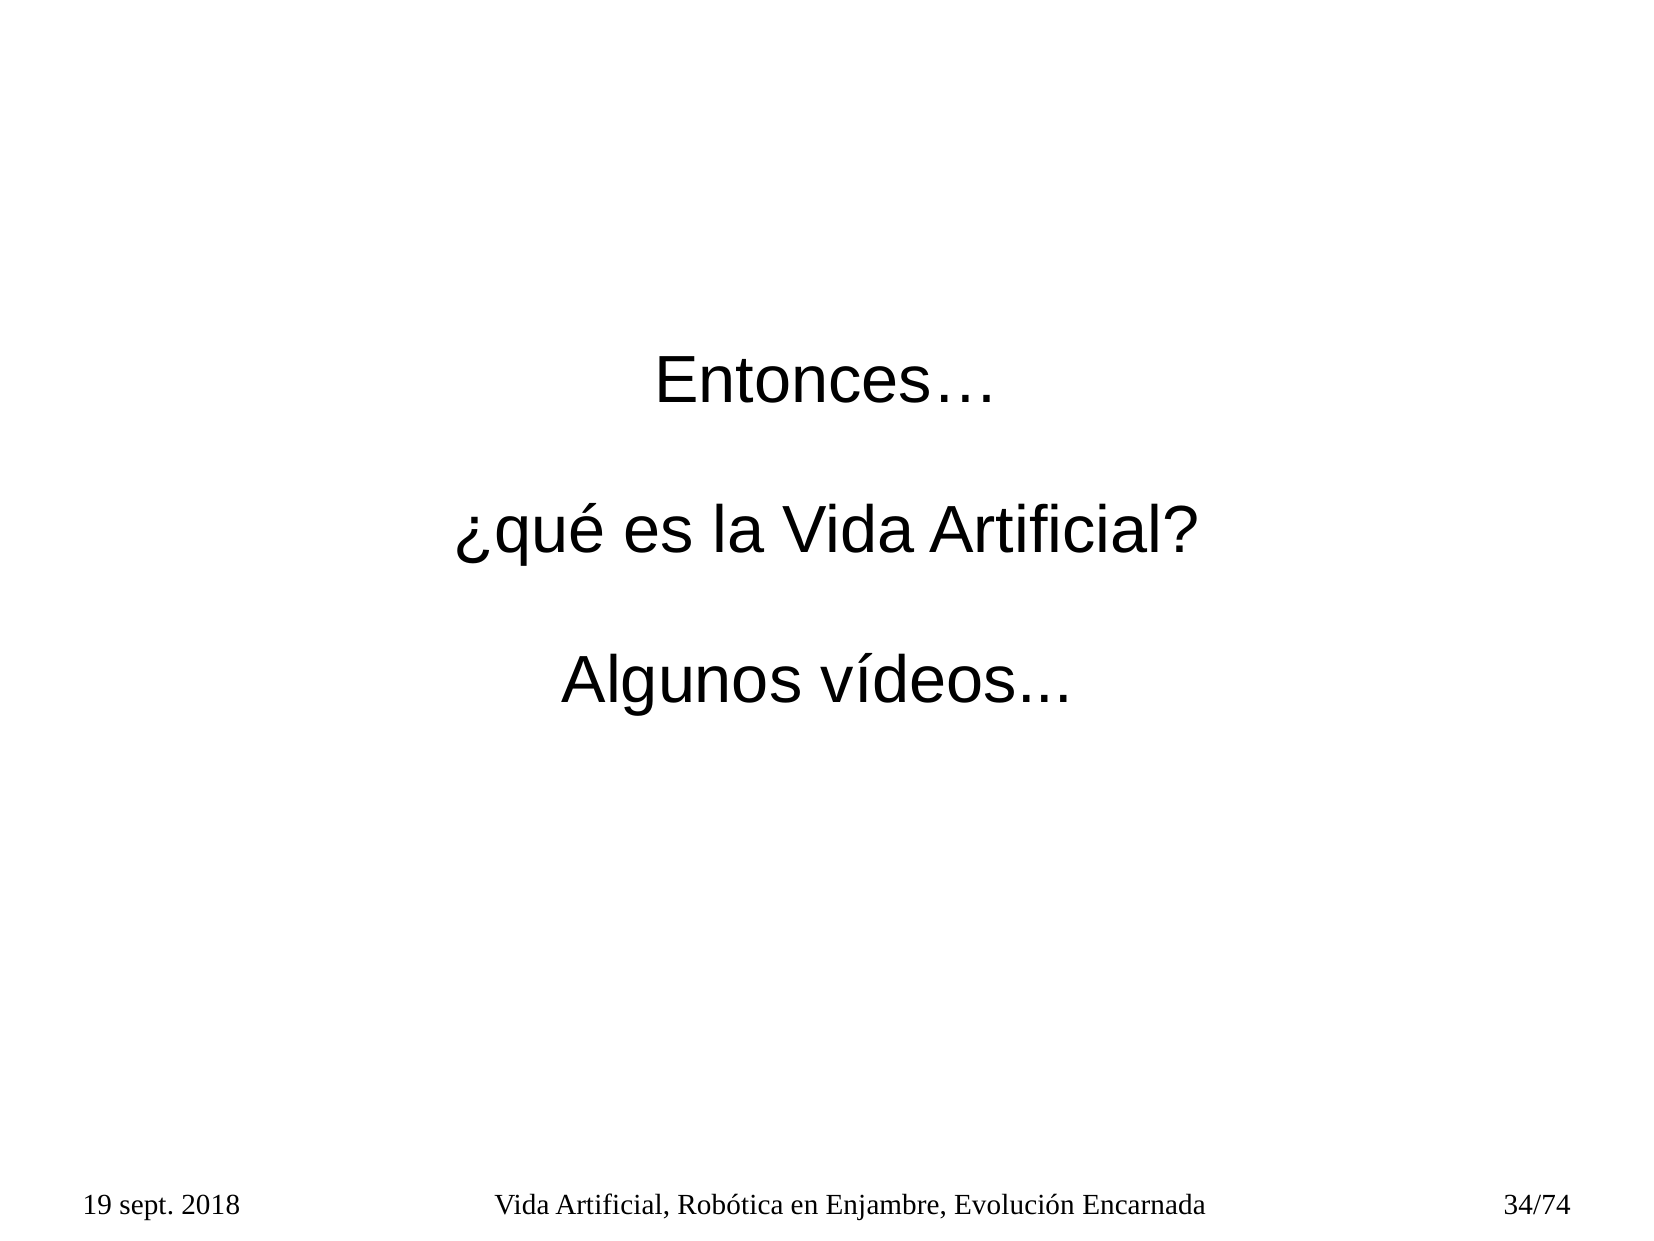

# Entonces…
¿qué es la Vida Artificial?
Algunos vídeos...
19 sept. 2018
Vida Artificial, Robótica en Enjambre, Evolución Encarnada
34